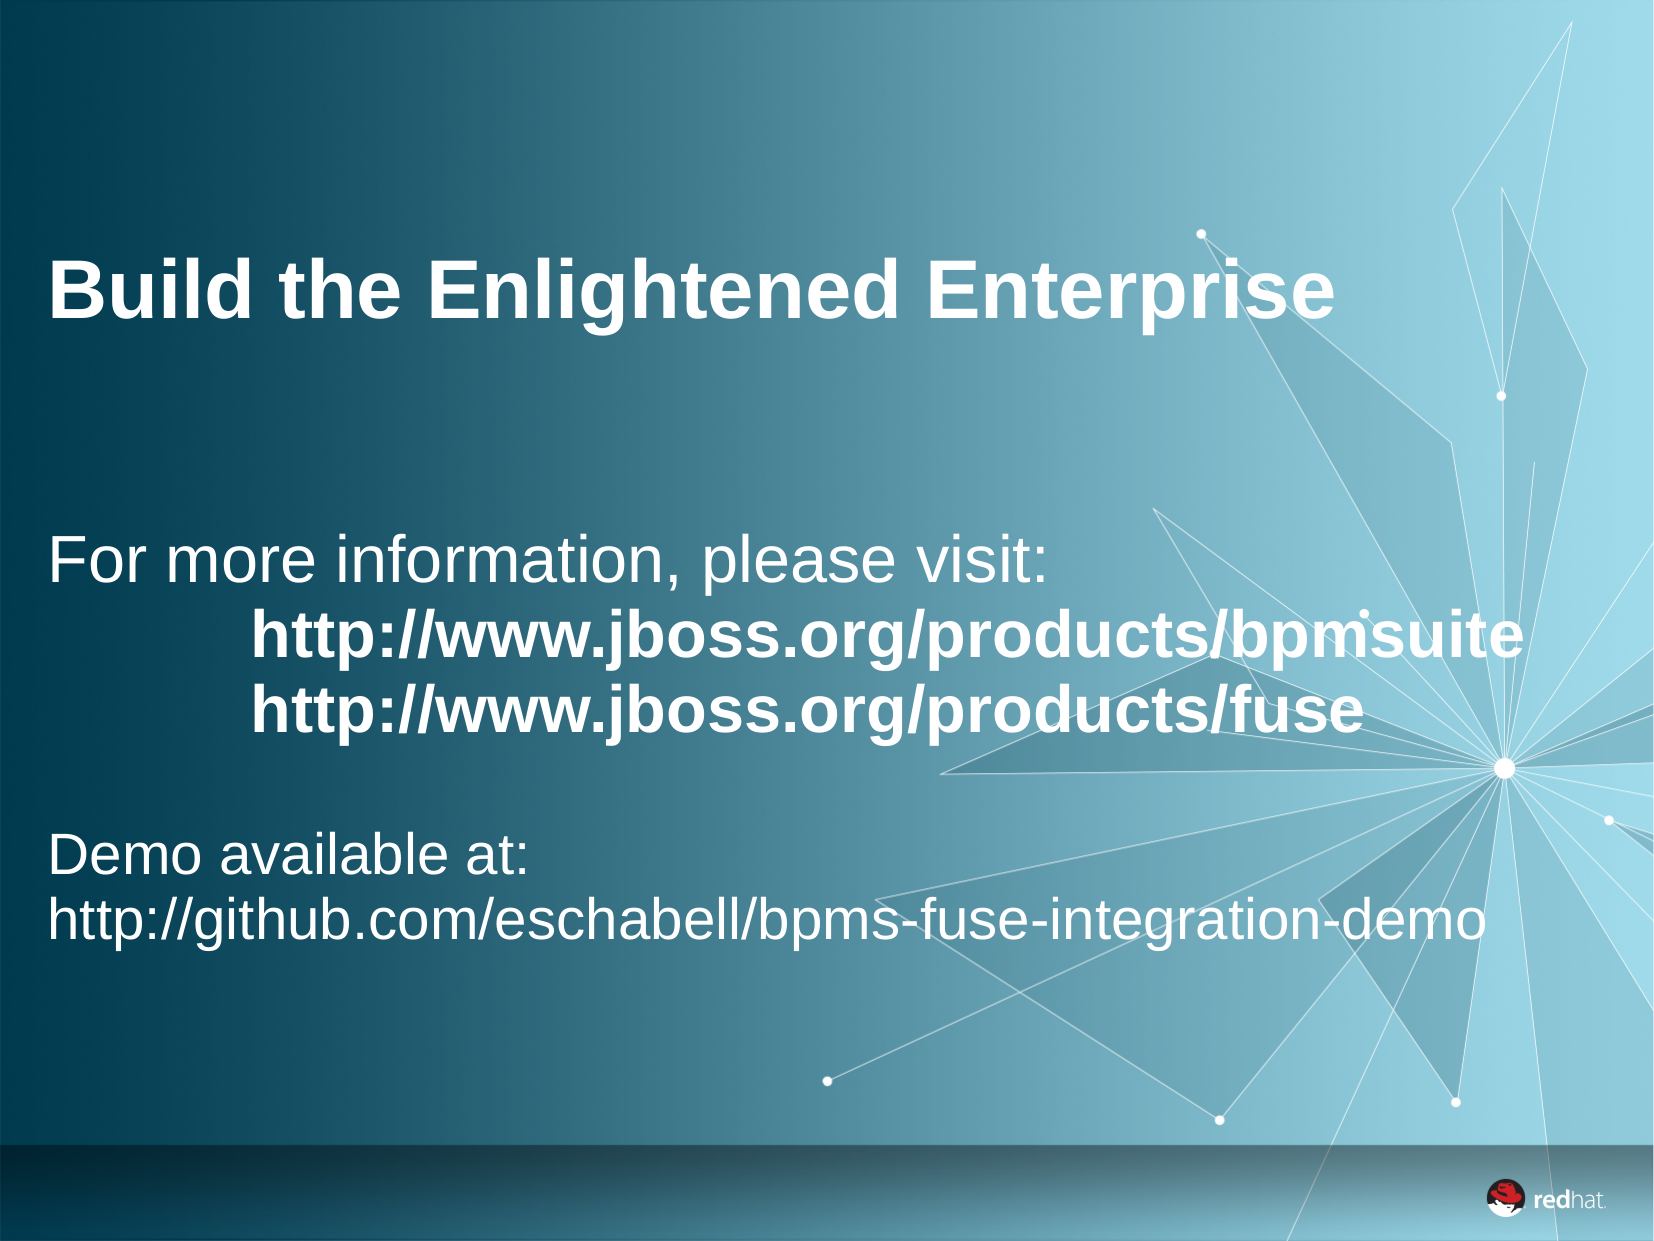

# Build the Enlightened Enterprise For more information, please visit: http://www.jboss.org/products/bpmsuite http://www.jboss.org/products/fuse Demo available at: http://github.com/eschabell/bpms-fuse-integration-demo